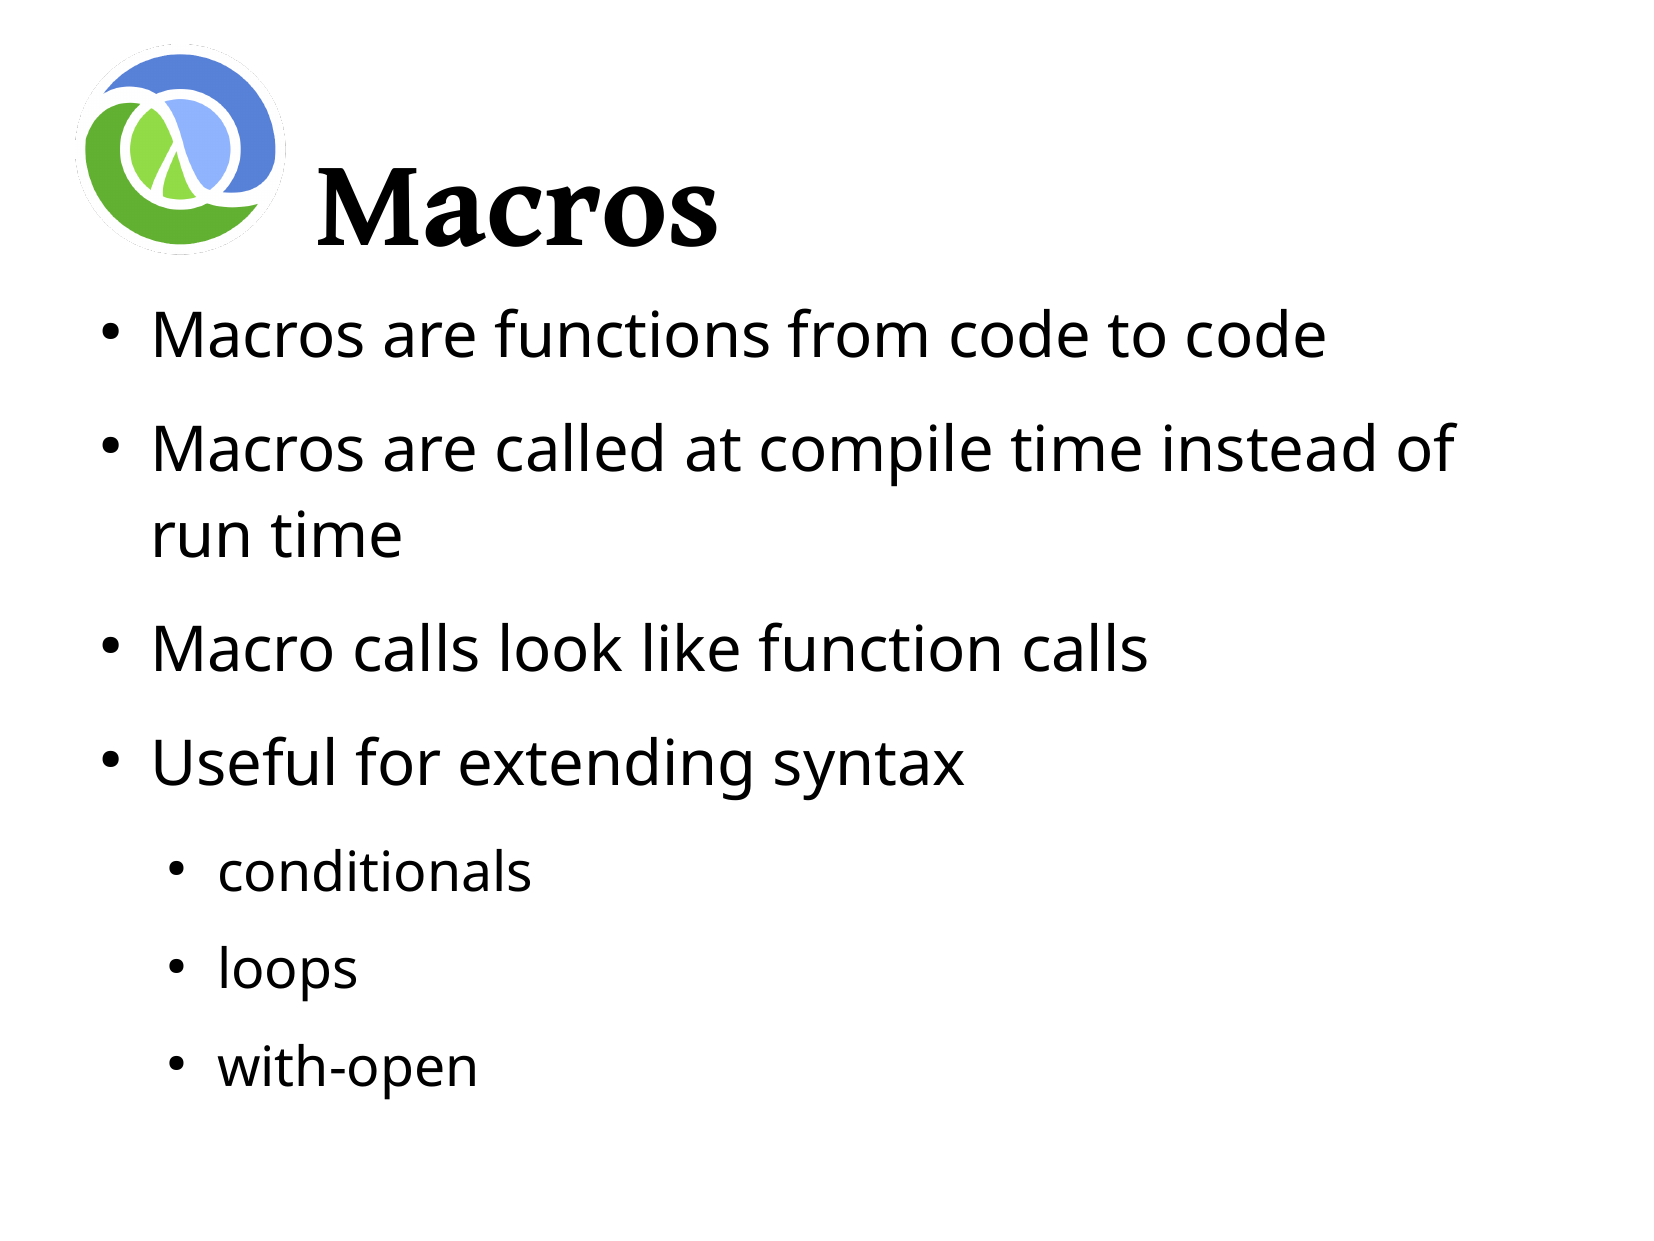

# Macros
Macros are functions from code to code
Macros are called at compile time instead of run time
Macro calls look like function calls
Useful for extending syntax
conditionals
loops
with-open